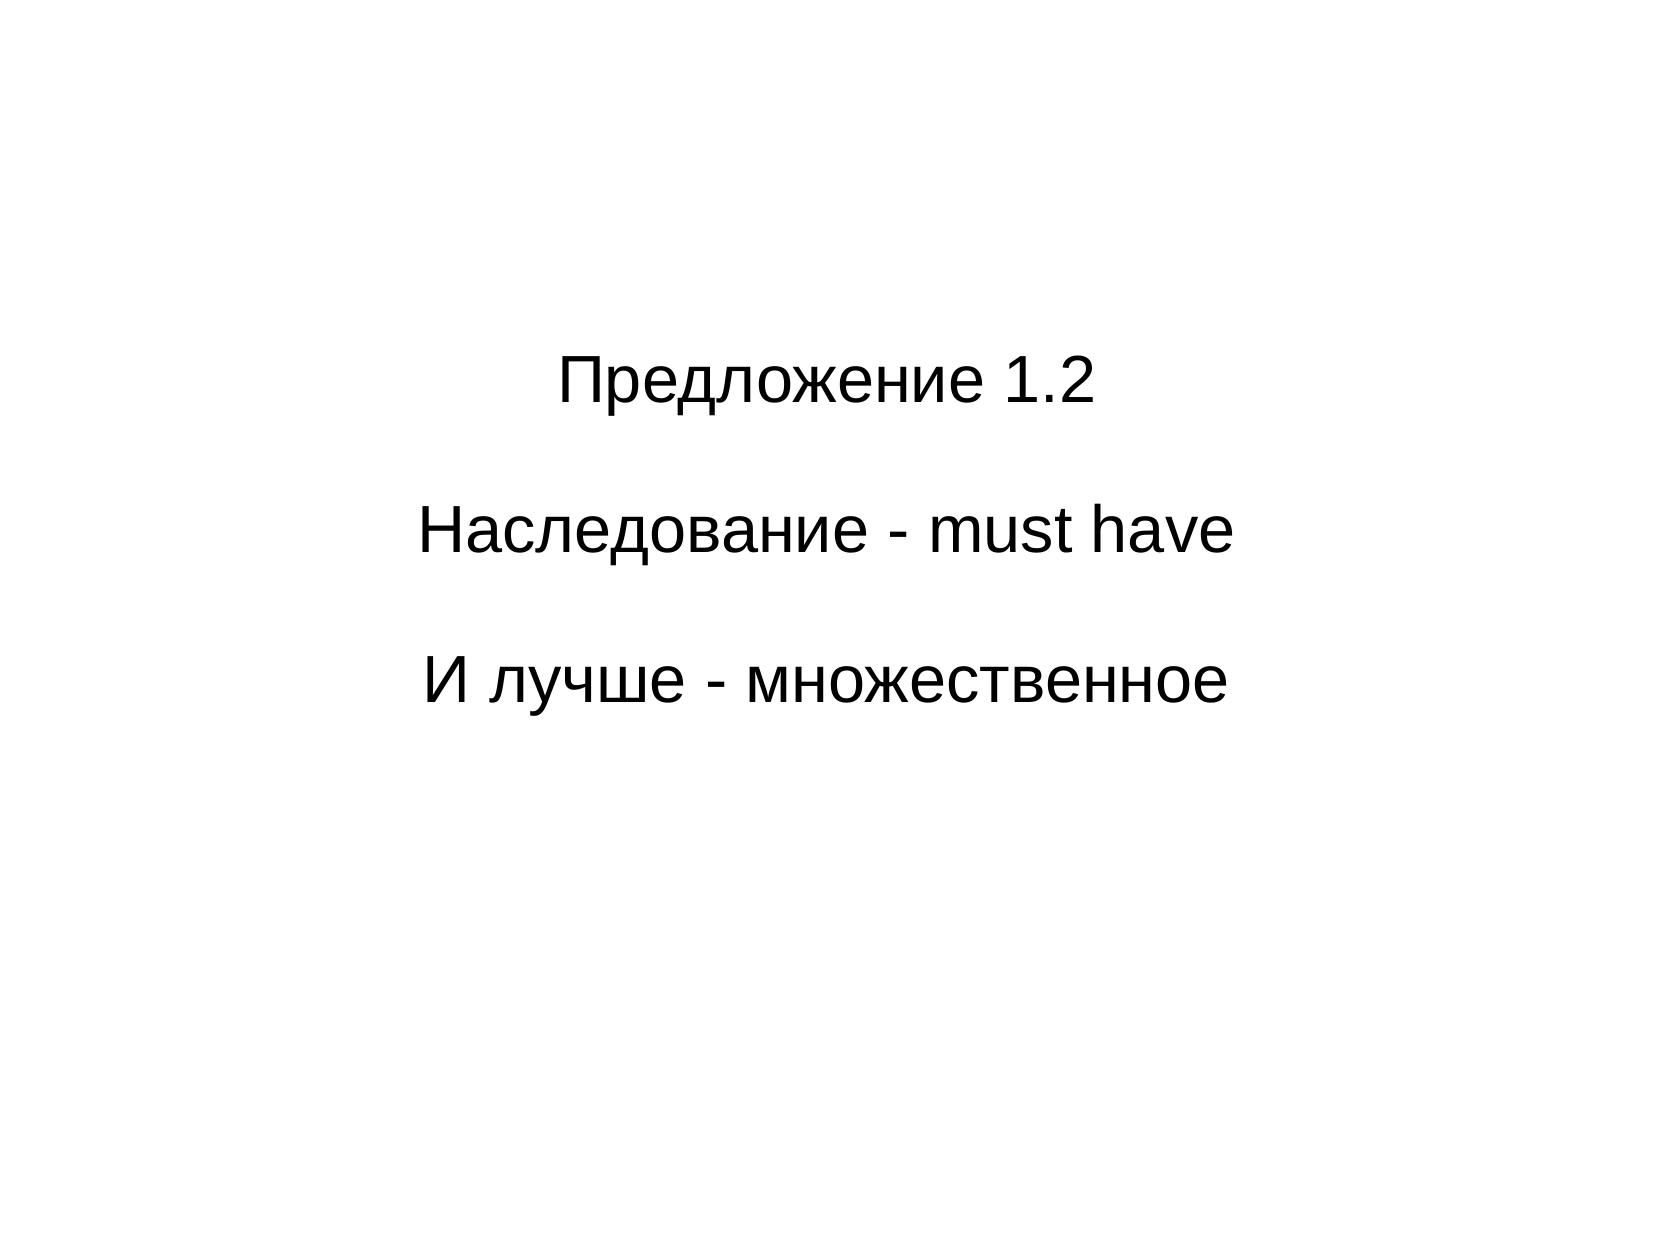

# Предложение 1.2
Наследование - must have
И лучше - множественное